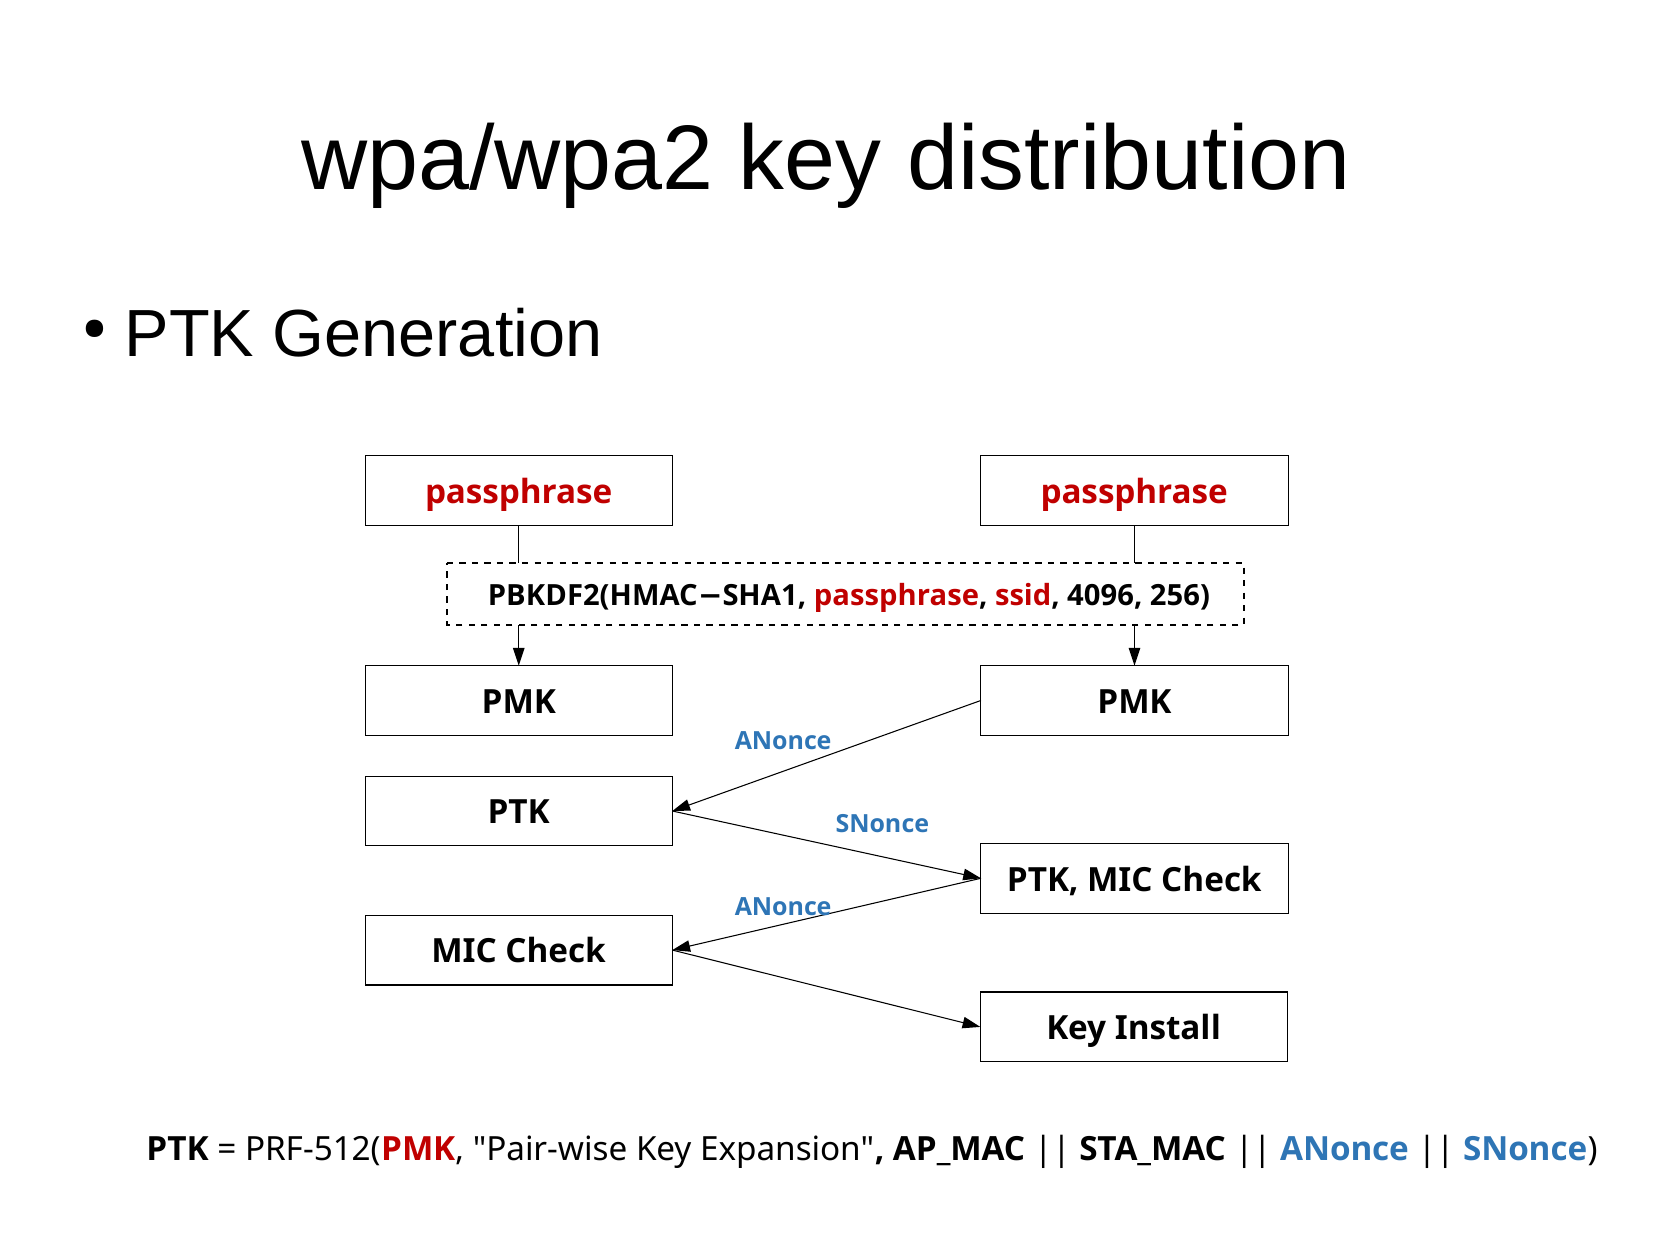

# wpa/wpa2 key distribution
 PTK Generation
passphrase
passphrase
 PBKDF2(HMAC−SHA1, passphrase, ssid, 4096, 256)
PMK
PMK
ANonce
PTK
SNonce
PTK, MIC Check
ANonce
MIC Check
Key Install
PTK = PRF-512(PMK, "Pair-wise Key Expansion", AP_MAC || STA_MAC || ANonce || SNonce)